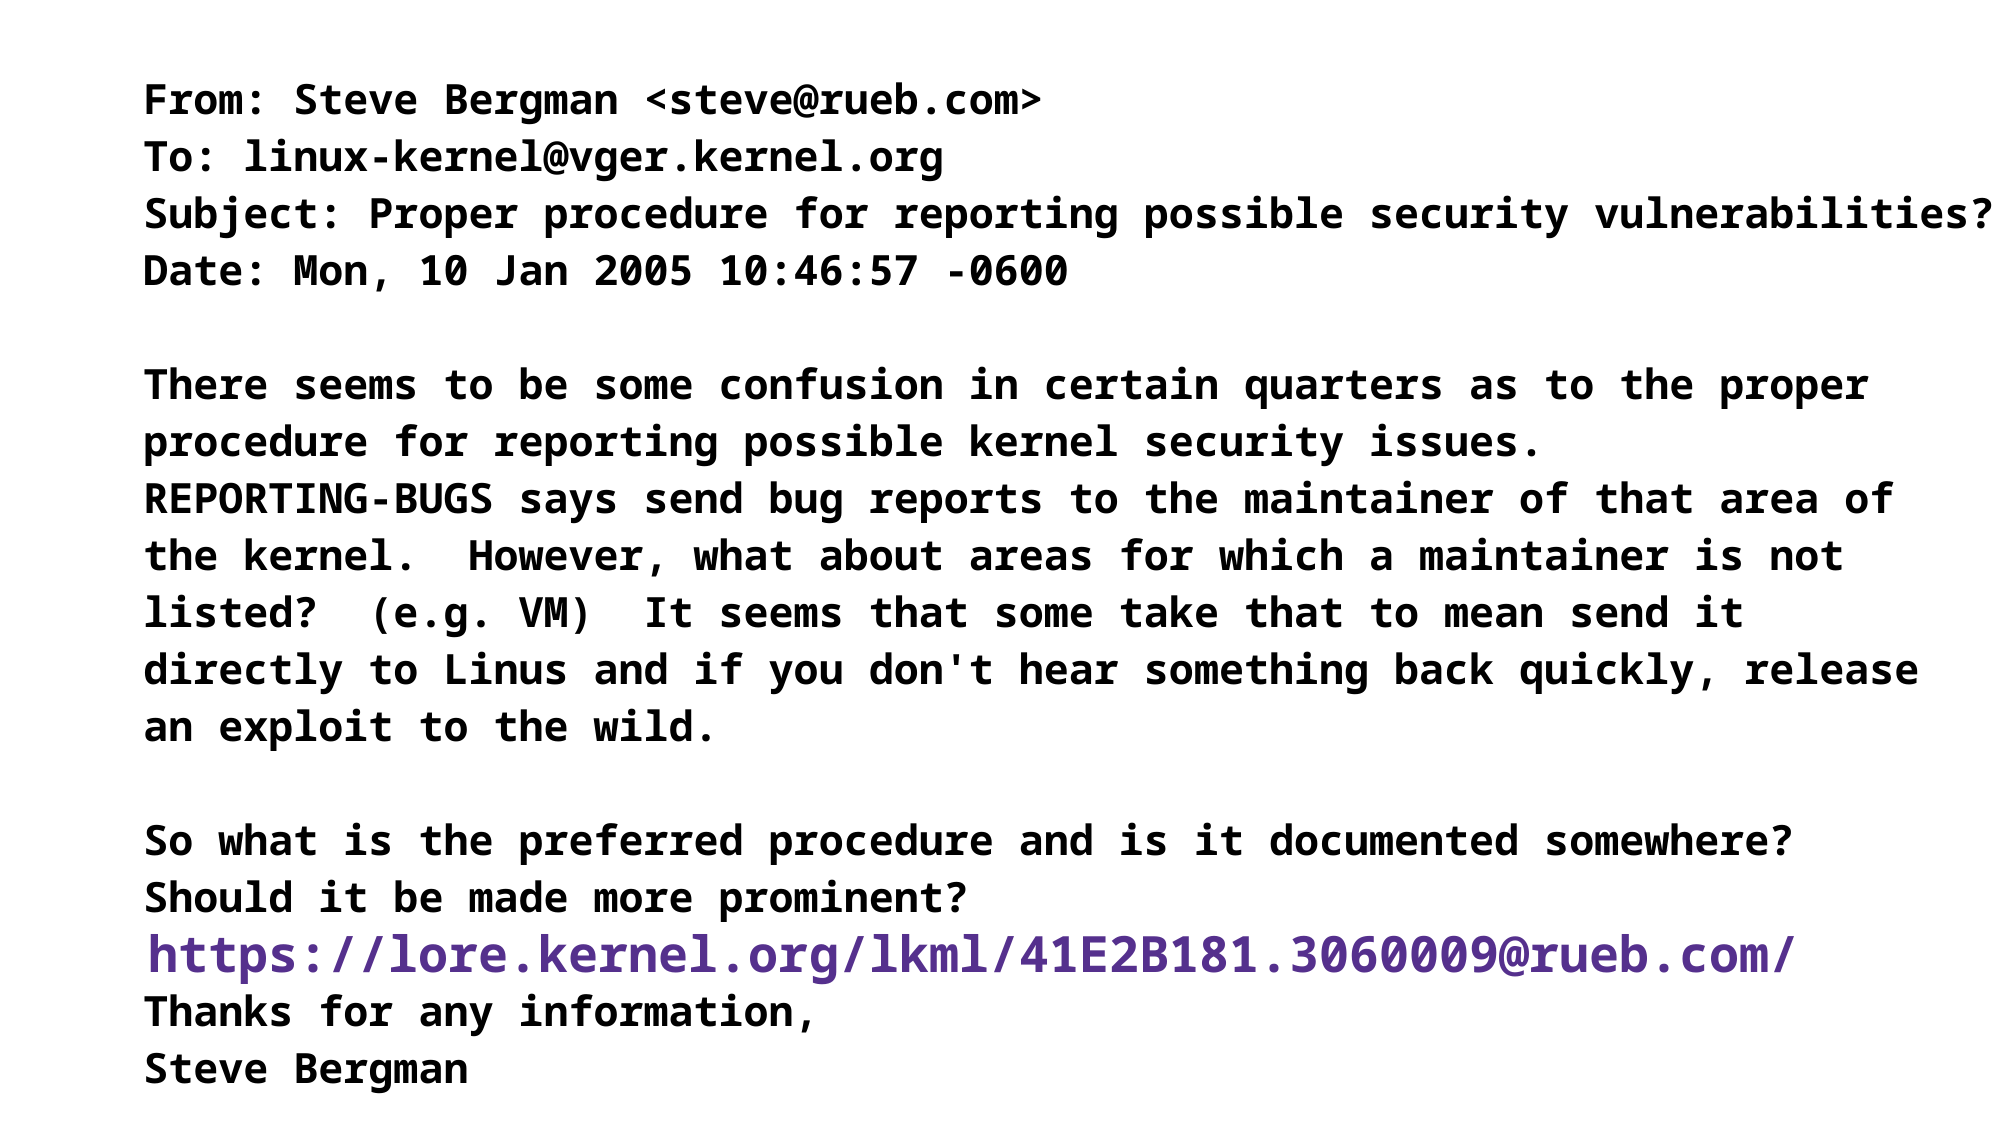

From: Steve Bergman <steve@rueb.com>
To: linux-kernel@vger.kernel.org
Subject: Proper procedure for reporting possible security vulnerabilities?
Date: Mon, 10 Jan 2005 10:46:57 -0600
There seems to be some confusion in certain quarters as to the proper
procedure for reporting possible kernel security issues.
REPORTING-BUGS says send bug reports to the maintainer of that area of
the kernel. However, what about areas for which a maintainer is not
listed? (e.g. VM) It seems that some take that to mean send it
directly to Linus and if you don't hear something back quickly, release
an exploit to the wild.
So what is the preferred procedure and is it documented somewhere?
Should it be made more prominent?
Thanks for any information,
Steve Bergman
https://lore.kernel.org/lkml/41E2B181.3060009@rueb.com/